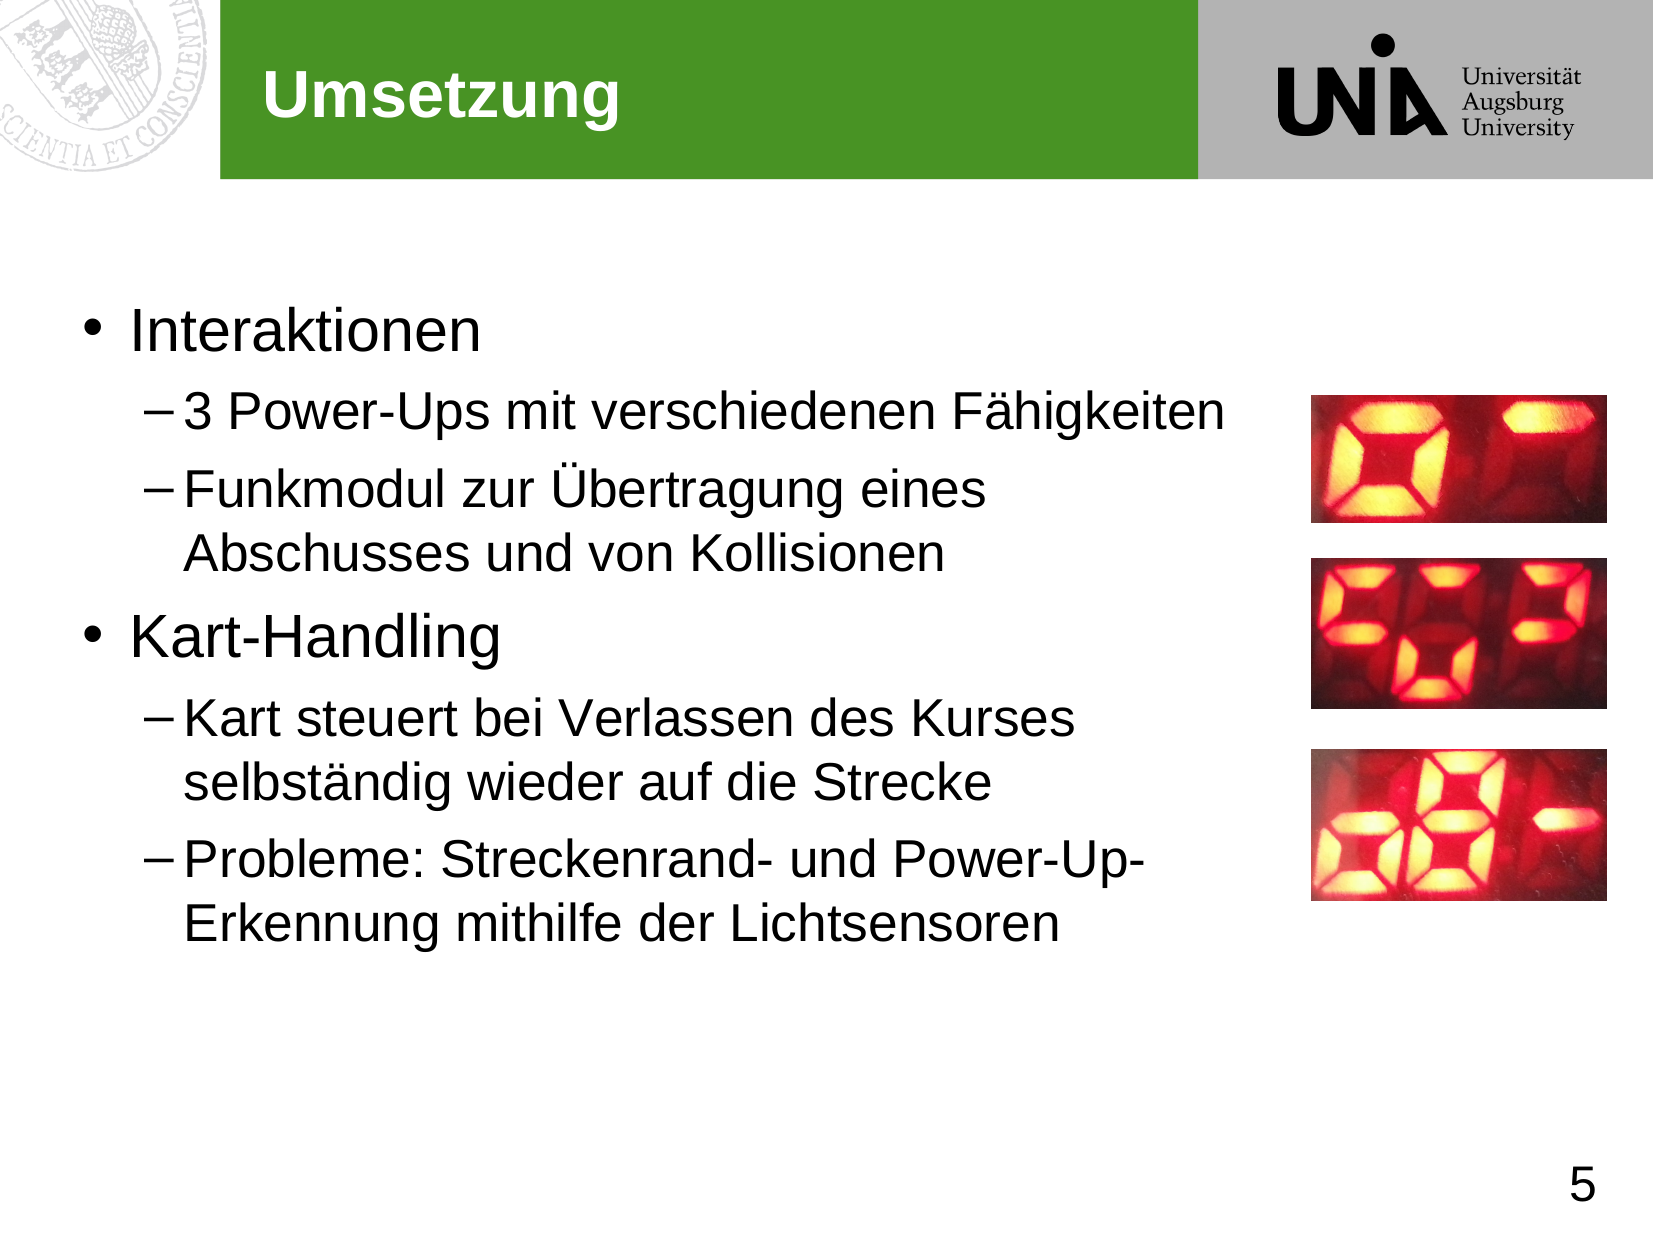

# Umsetzung
Interaktionen
3 Power-Ups mit verschiedenen Fähigkeiten
Funkmodul zur Übertragung eines Abschusses und von Kollisionen
Kart-Handling
Kart steuert bei Verlassen des Kurses selbständig wieder auf die Strecke
Probleme: Streckenrand- und Power-Up-Erkennung mithilfe der Lichtsensoren
5